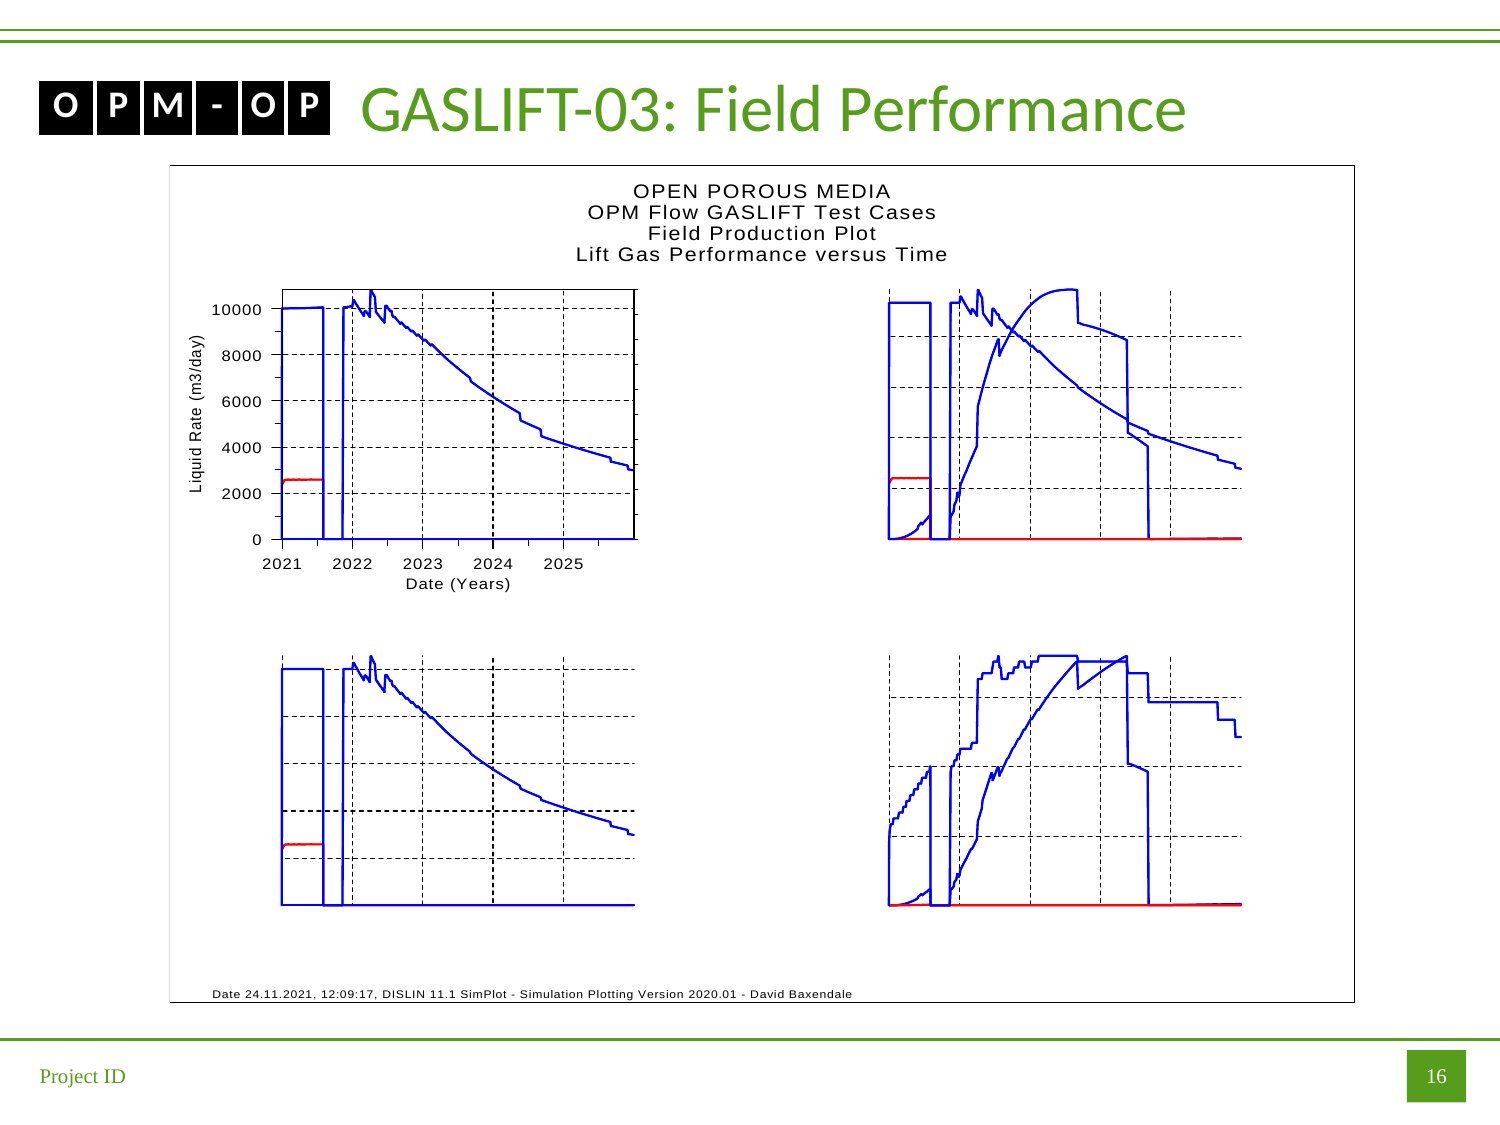

# GASLIFT-03: Field Performance
Project ID
16